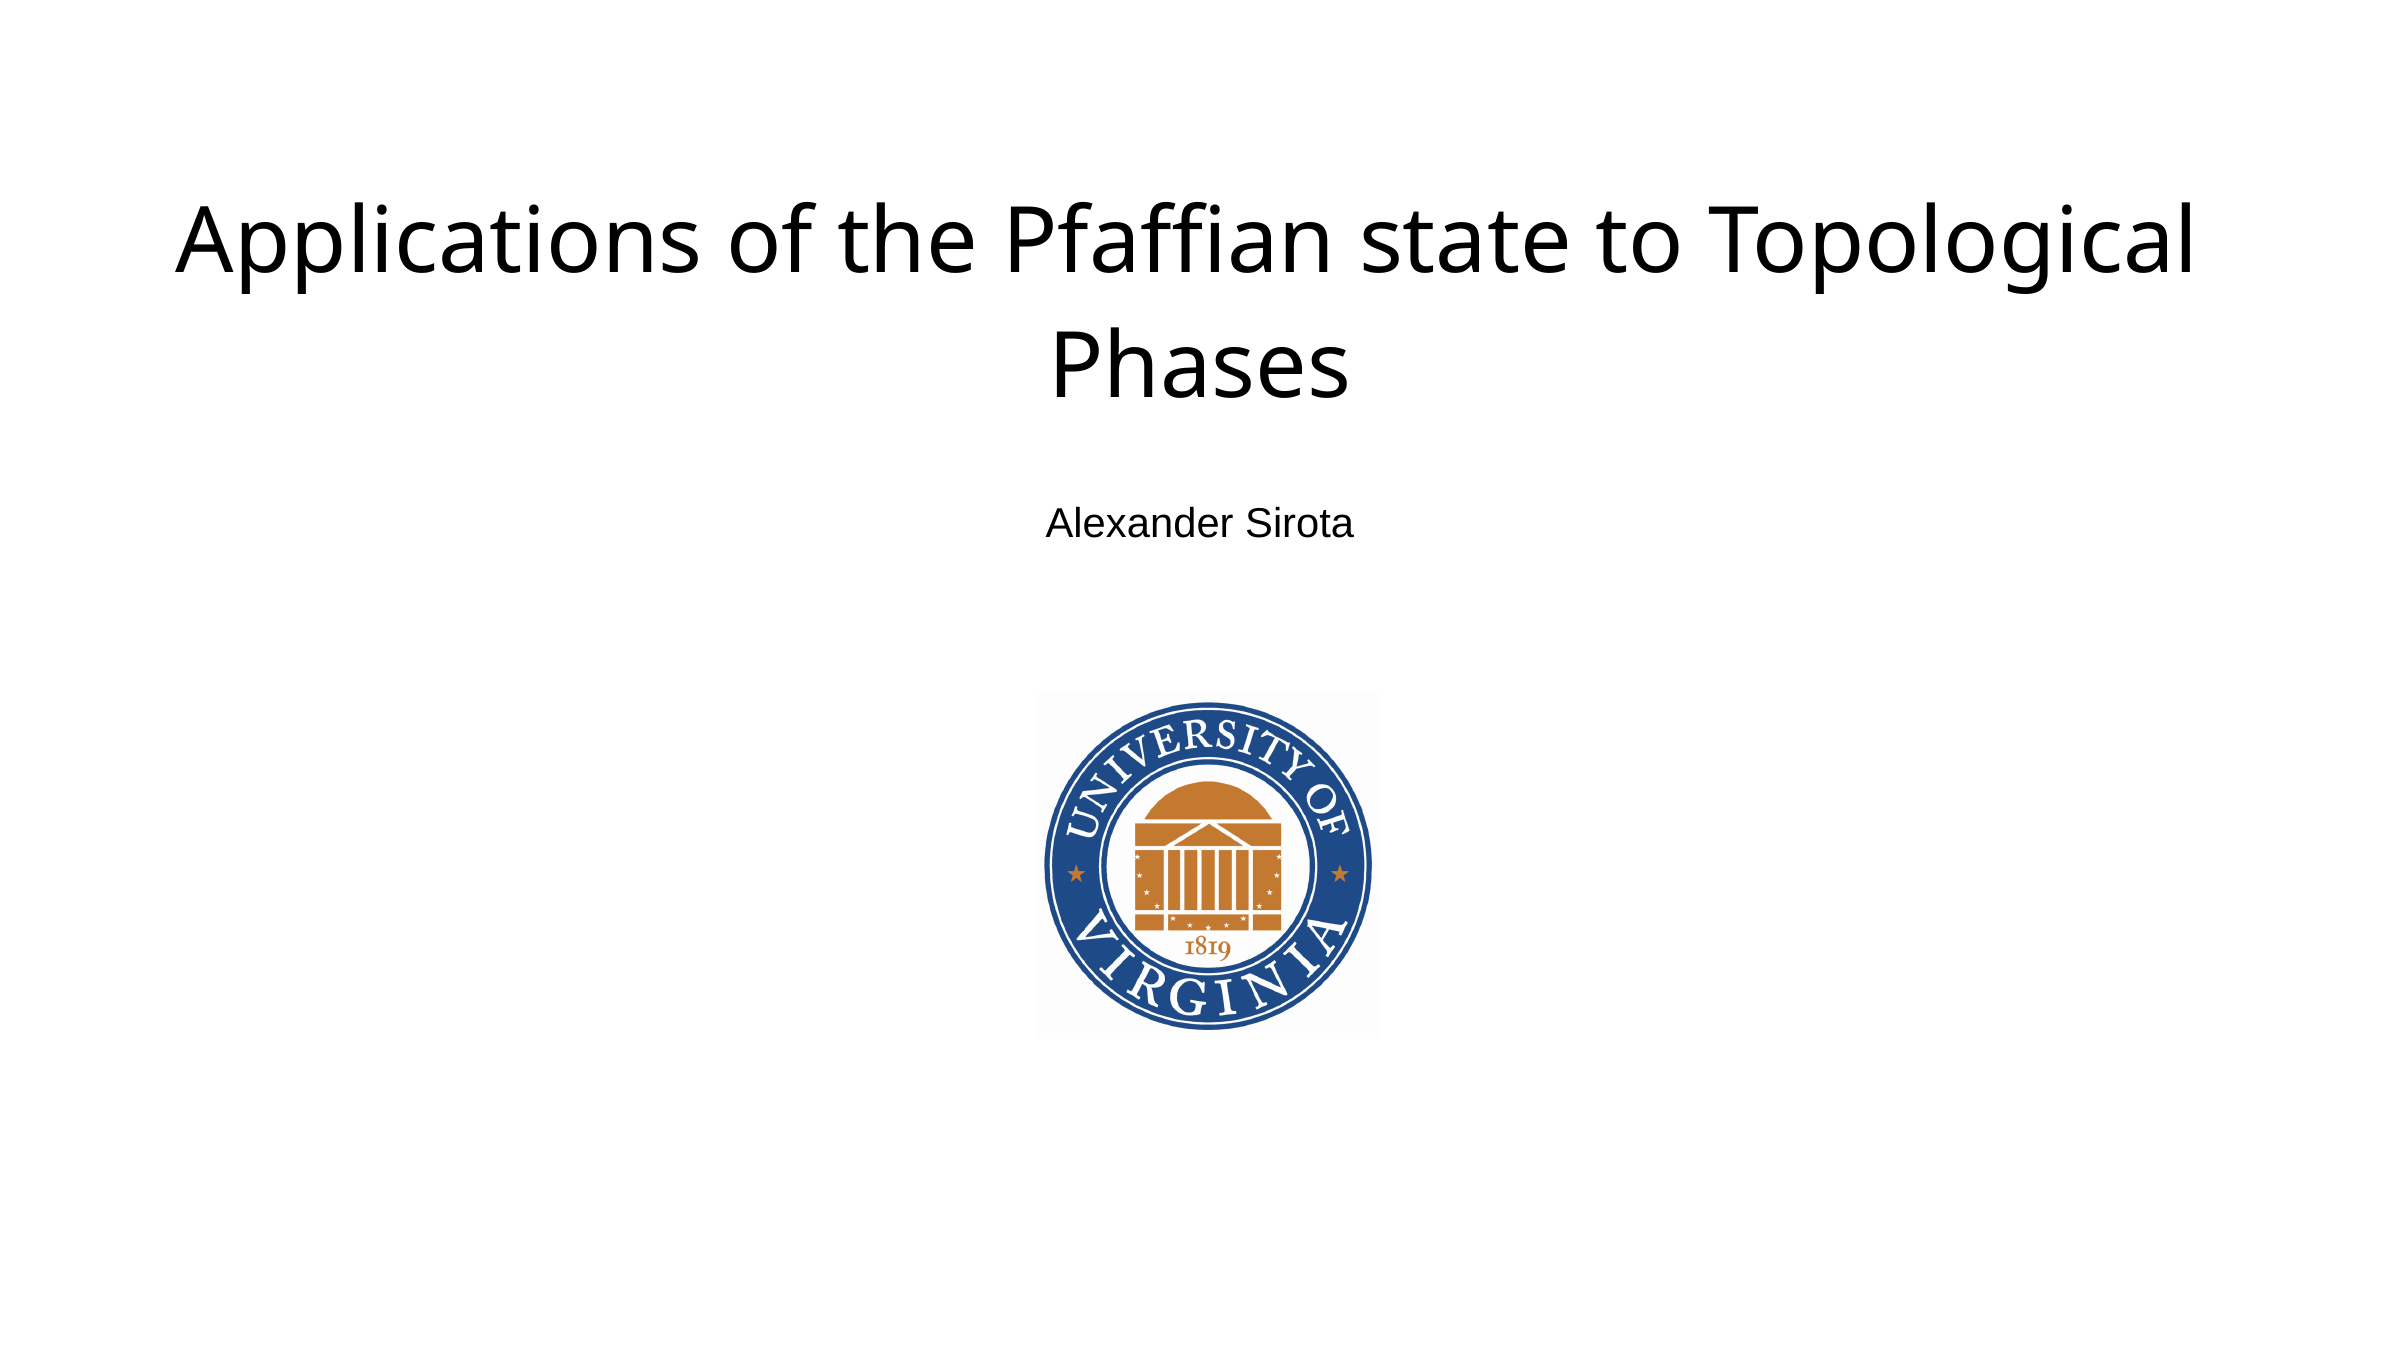

# Applications of the Pfaffian state to Topological Phases
Alexander Sirota